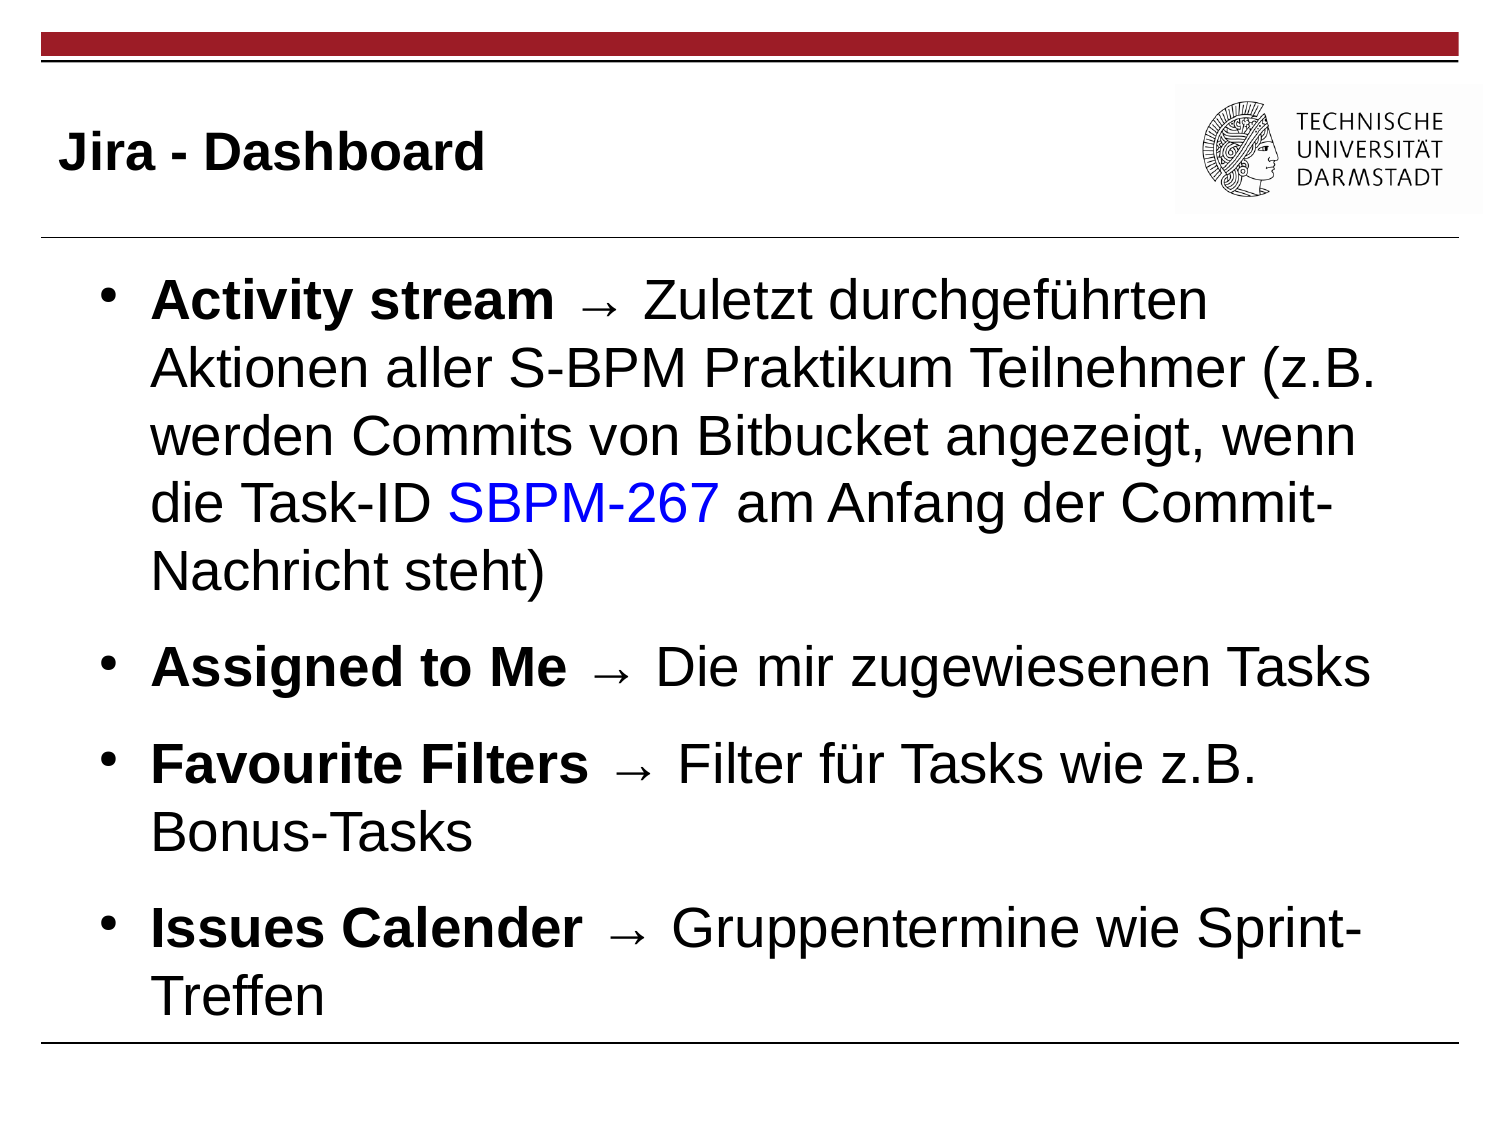

Jira - Dashboard
# Activity stream → Zuletzt durchgeführten Aktionen aller S-BPM Praktikum Teilnehmer (z.B. werden Commits von Bitbucket angezeigt, wenn die Task-ID SBPM-267 am Anfang der Commit-Nachricht steht)
Assigned to Me → Die mir zugewiesenen Tasks
Favourite Filters → Filter für Tasks wie z.B. Bonus-Tasks
Issues Calender → Gruppentermine wie Sprint-Treffen